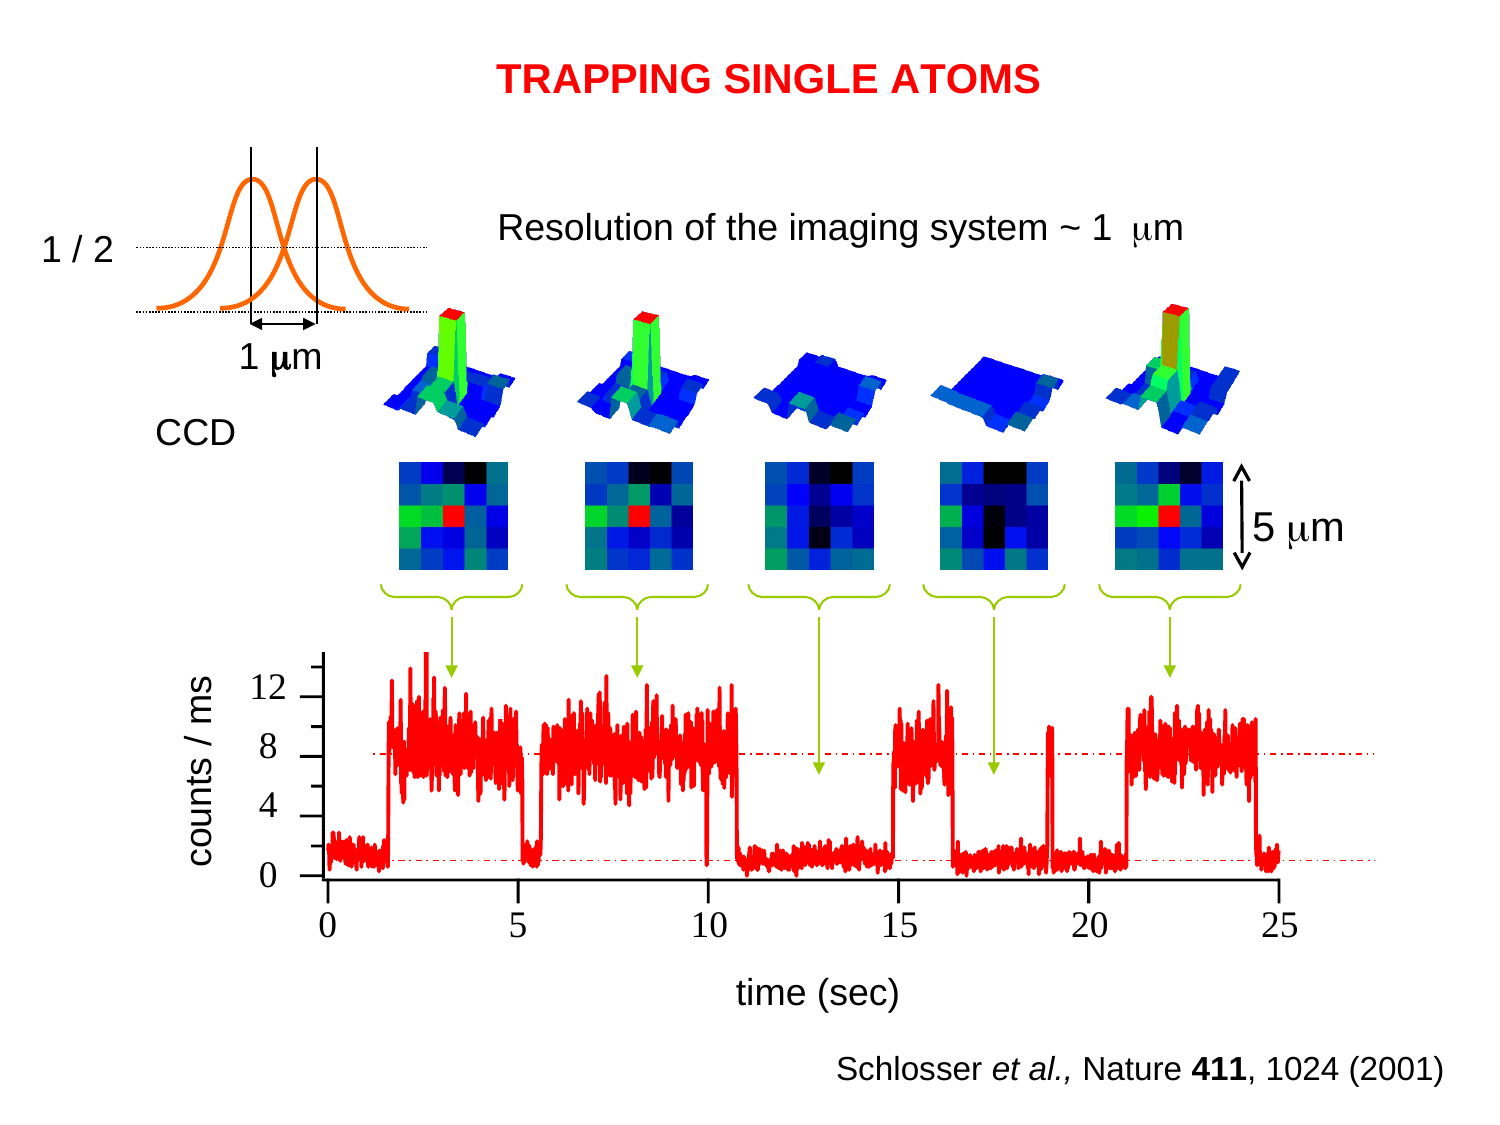

TRAPPING SINGLE ATOMS
1 m
Resolution of the imaging system ~ 1m
1 / 2
CCD
5 m
12
8
counts / ms
4
0
0
5
10
15
20
25
time (sec)
Schlosser et al., Nature 411, 1024 (2001)